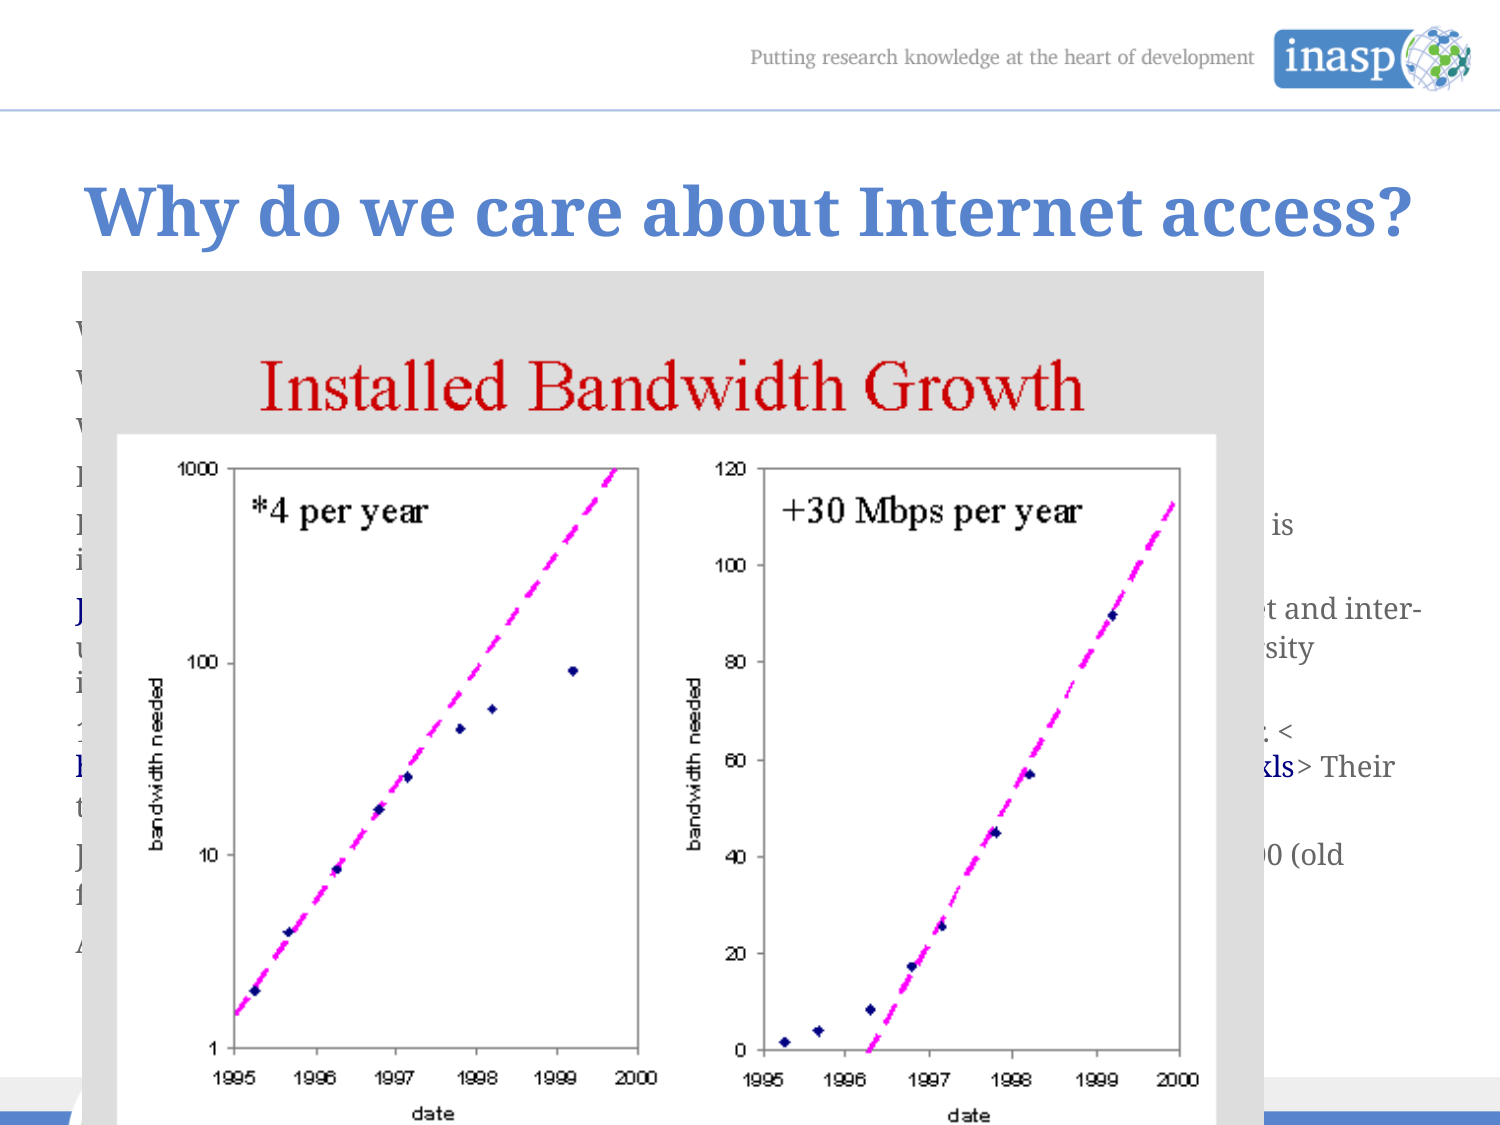

# Why do we care about Internet access?
What is your Internet connection used for?
Why else do you have a campus network? What if you didn't have one?
What is it used for? Do you know? (Monitoring can tell you)
How much do you spend on your campus network? On your Internet connection?
Please share your views with the group about whether having an Internet connection is important to your university.
JANET is the UK NREN (National Research and Education Network), providing Internet and inter-university connectivity, support and services. (Basically the equivalent of your University internet/NREN connection).
163 UK universities are connected, at an average cost of £32,000 (USD 50,000) per year. <https://community.ja.net/sites/default/files/network-charges-calculation-12-13-issue-1.xls> Their total budget is £6.4 million (USD 10 million).
JANET installed bandwidth grew approximately 400% per year between 1995 and 2000 (old figures, I know):
About 60% of JANET's traffic came from outside JANET (i.e. the Internet).